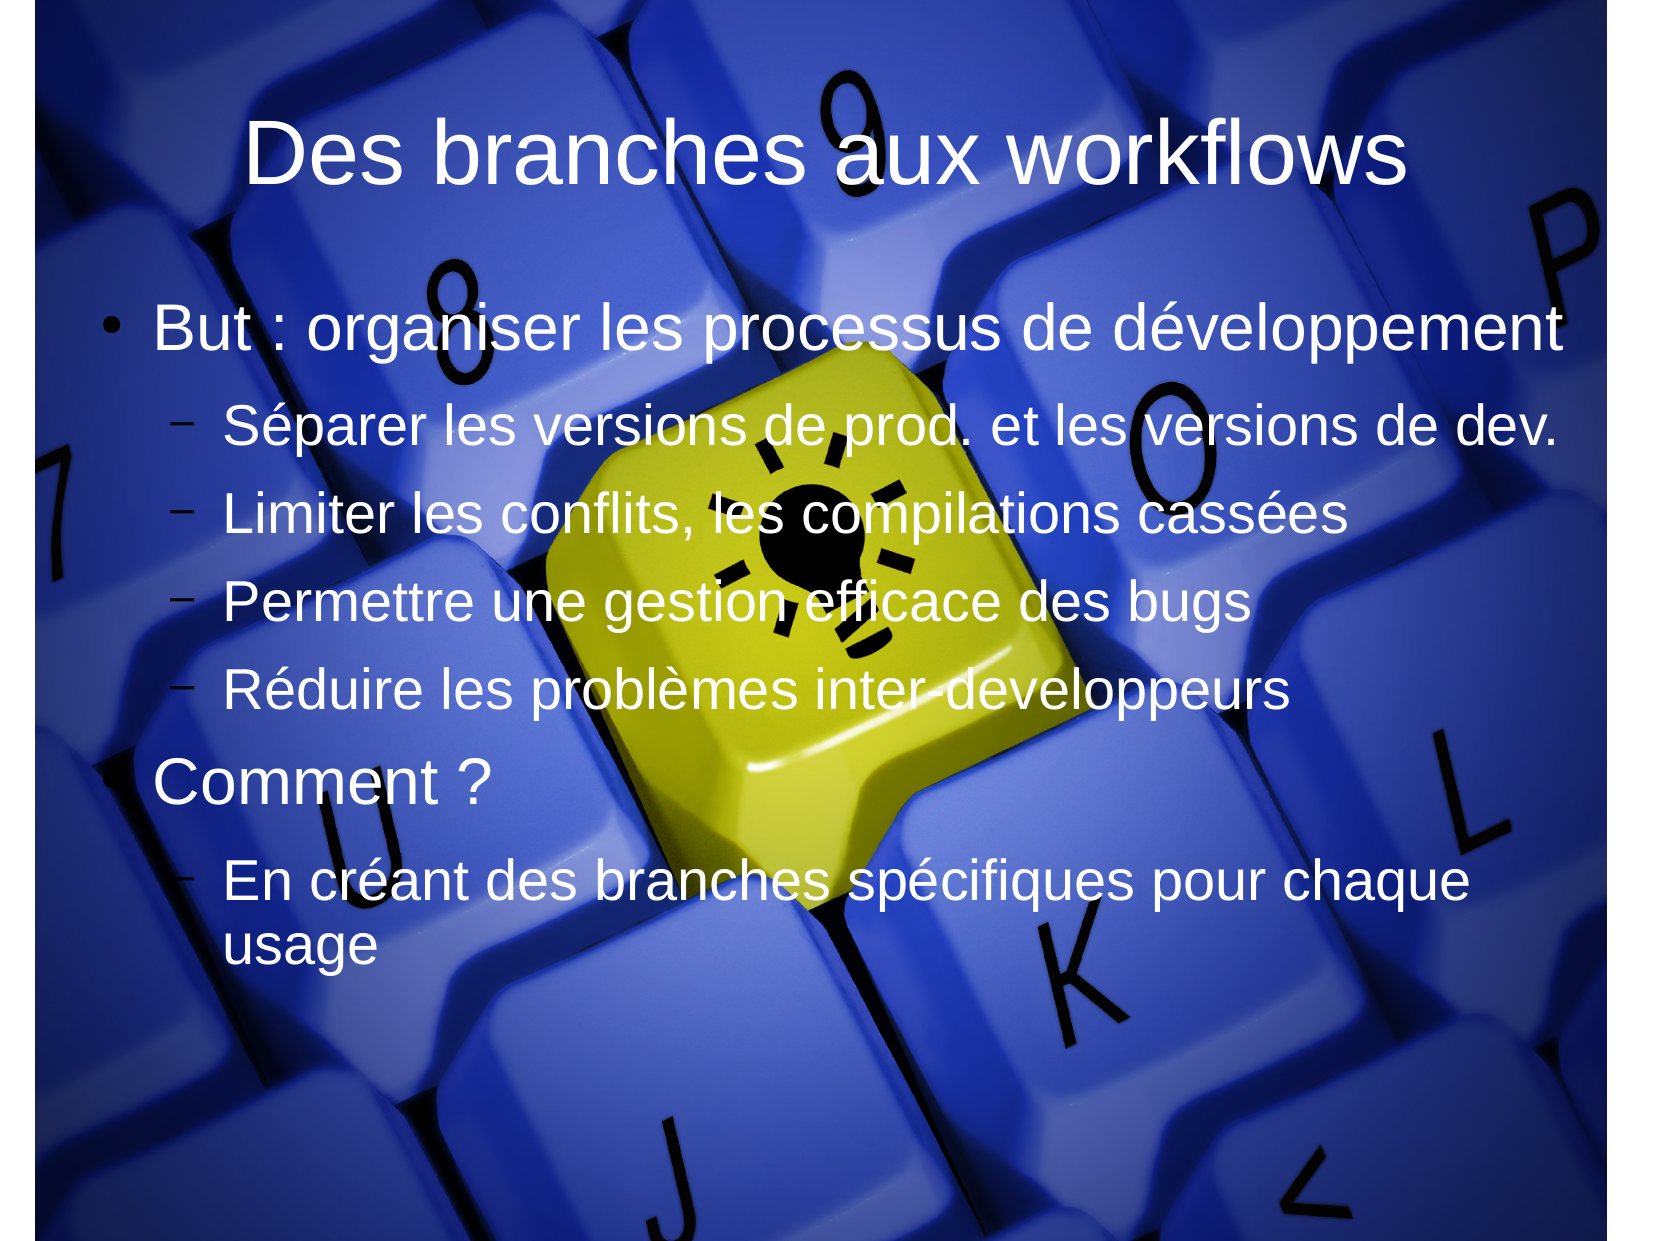

# Des branches aux workflows
But : organiser les processus de développement
Séparer les versions de prod. et les versions de dev.
Limiter les conflits, les compilations cassées
Permettre une gestion efficace des bugs
Réduire les problèmes inter-developpeurs
Comment ?
En créant des branches spécifiques pour chaque usage